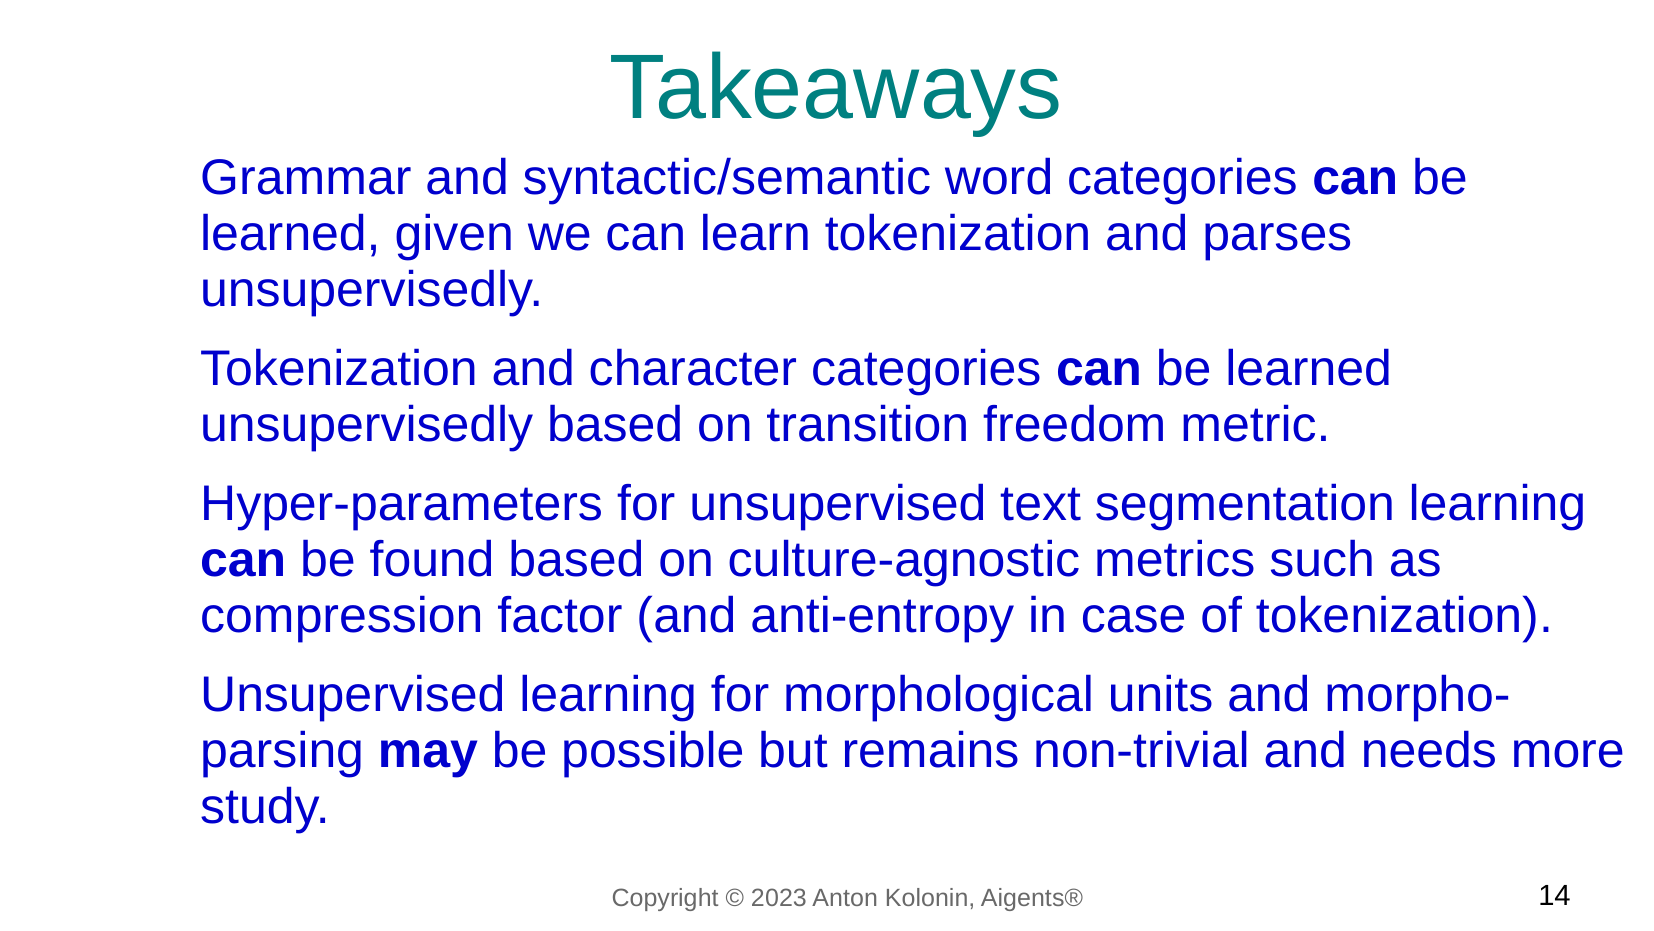

Takeaways
Grammar and syntactic/semantic word categories can be learned, given we can learn tokenization and parses unsupervisedly.
Tokenization and character categories can be learned unsupervisedly based on transition freedom metric.
Hyper-parameters for unsupervised text segmentation learning can be found based on culture-agnostic metrics such as compression factor (and anti-entropy in case of tokenization).
Unsupervised learning for morphological units and morpho-parsing may be possible but remains non-trivial and needs more study.
Copyright © 2023 Anton Kolonin, Aigents®
14